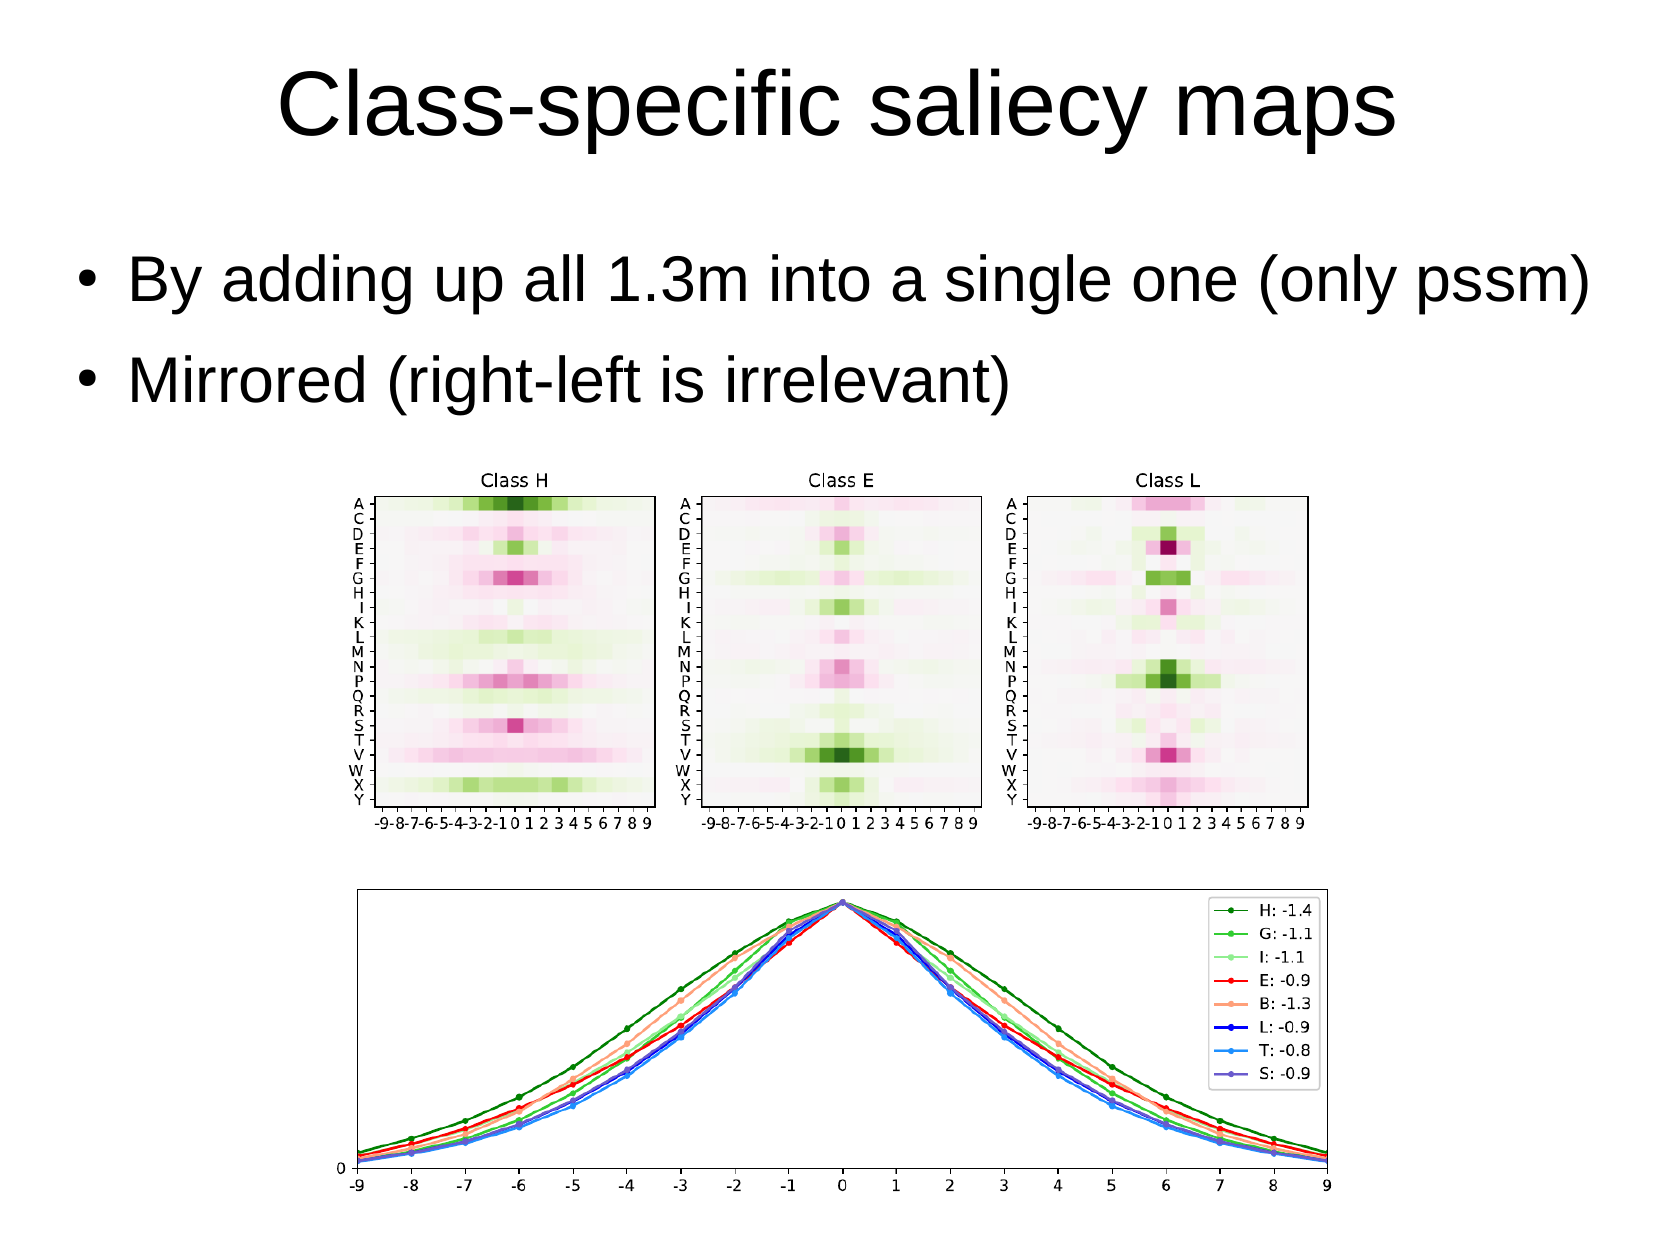

# Class-specific saliecy maps
By adding up all 1.3m into a single one (only pssm)
Mirrored (right-left is irrelevant)